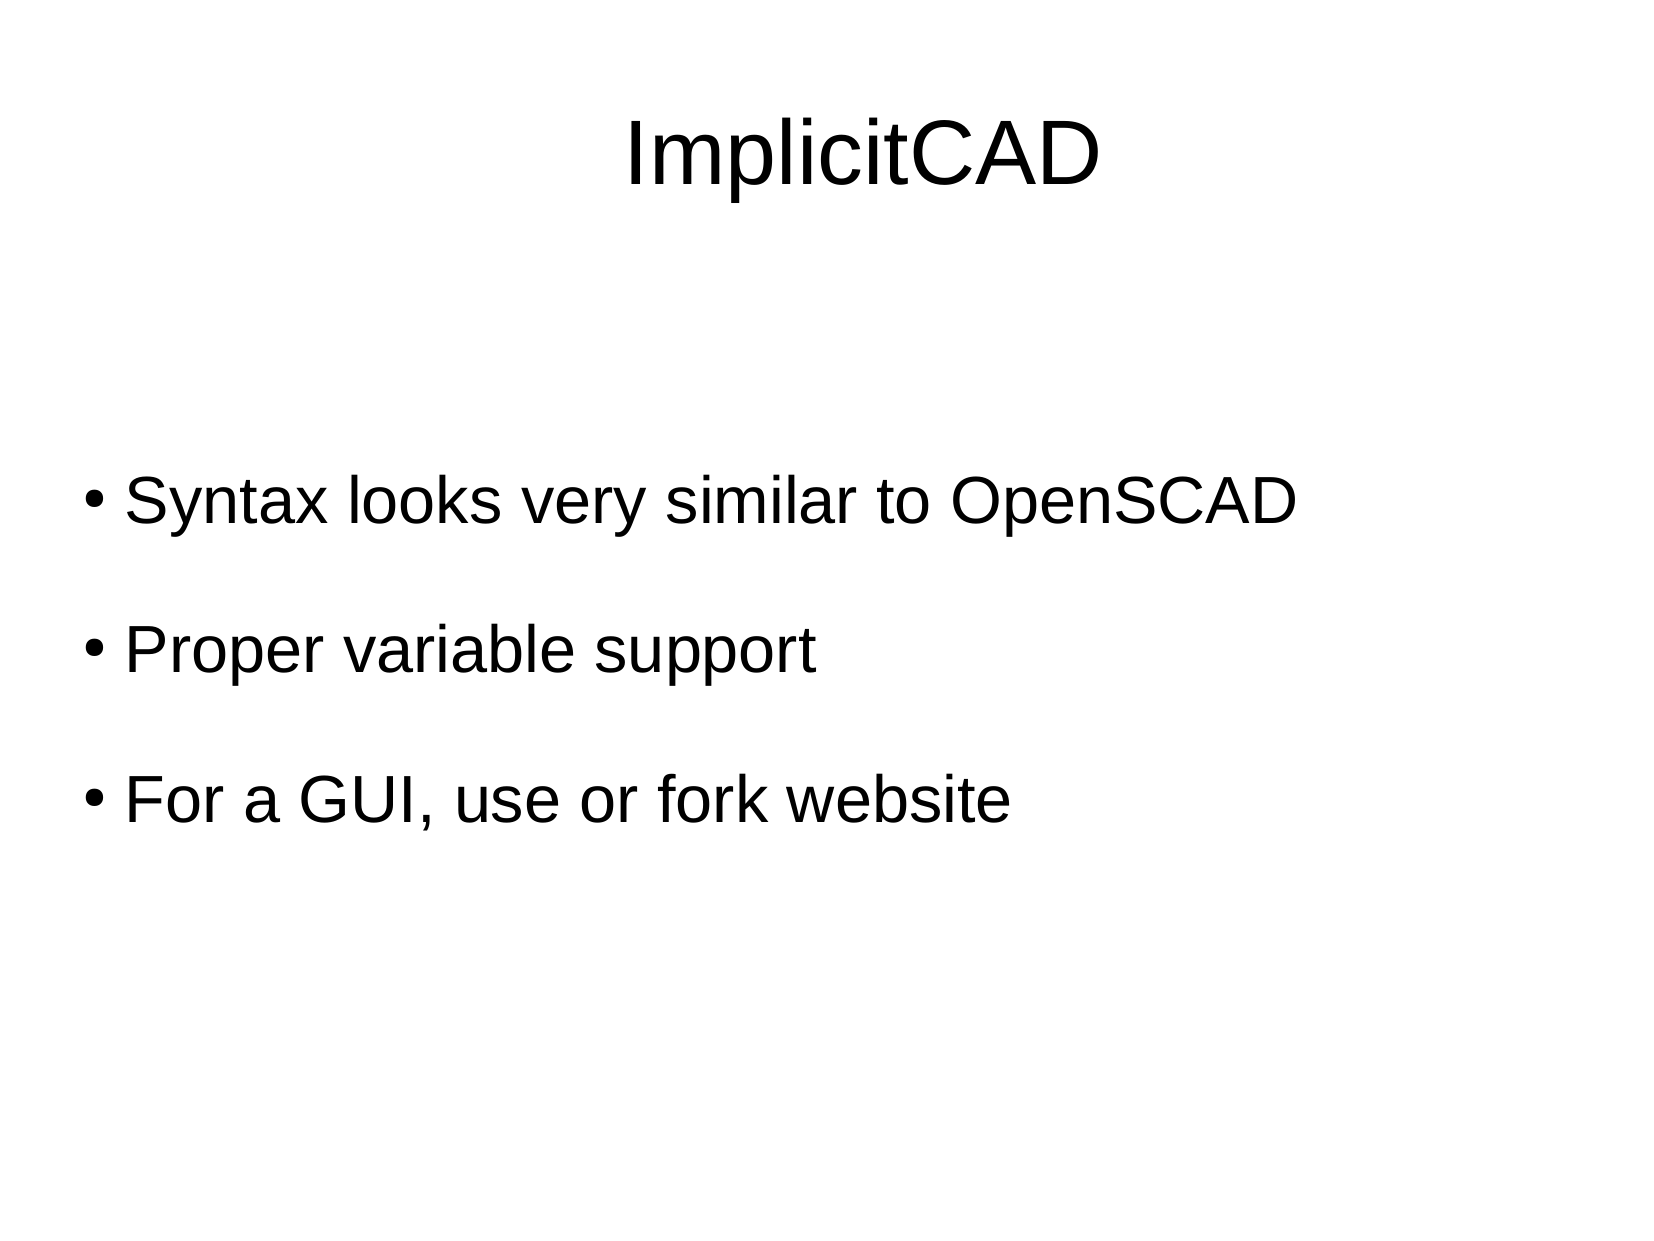

# ImplicitCAD
 Syntax looks very similar to OpenSCAD
 Proper variable support
 For a GUI, use or fork website